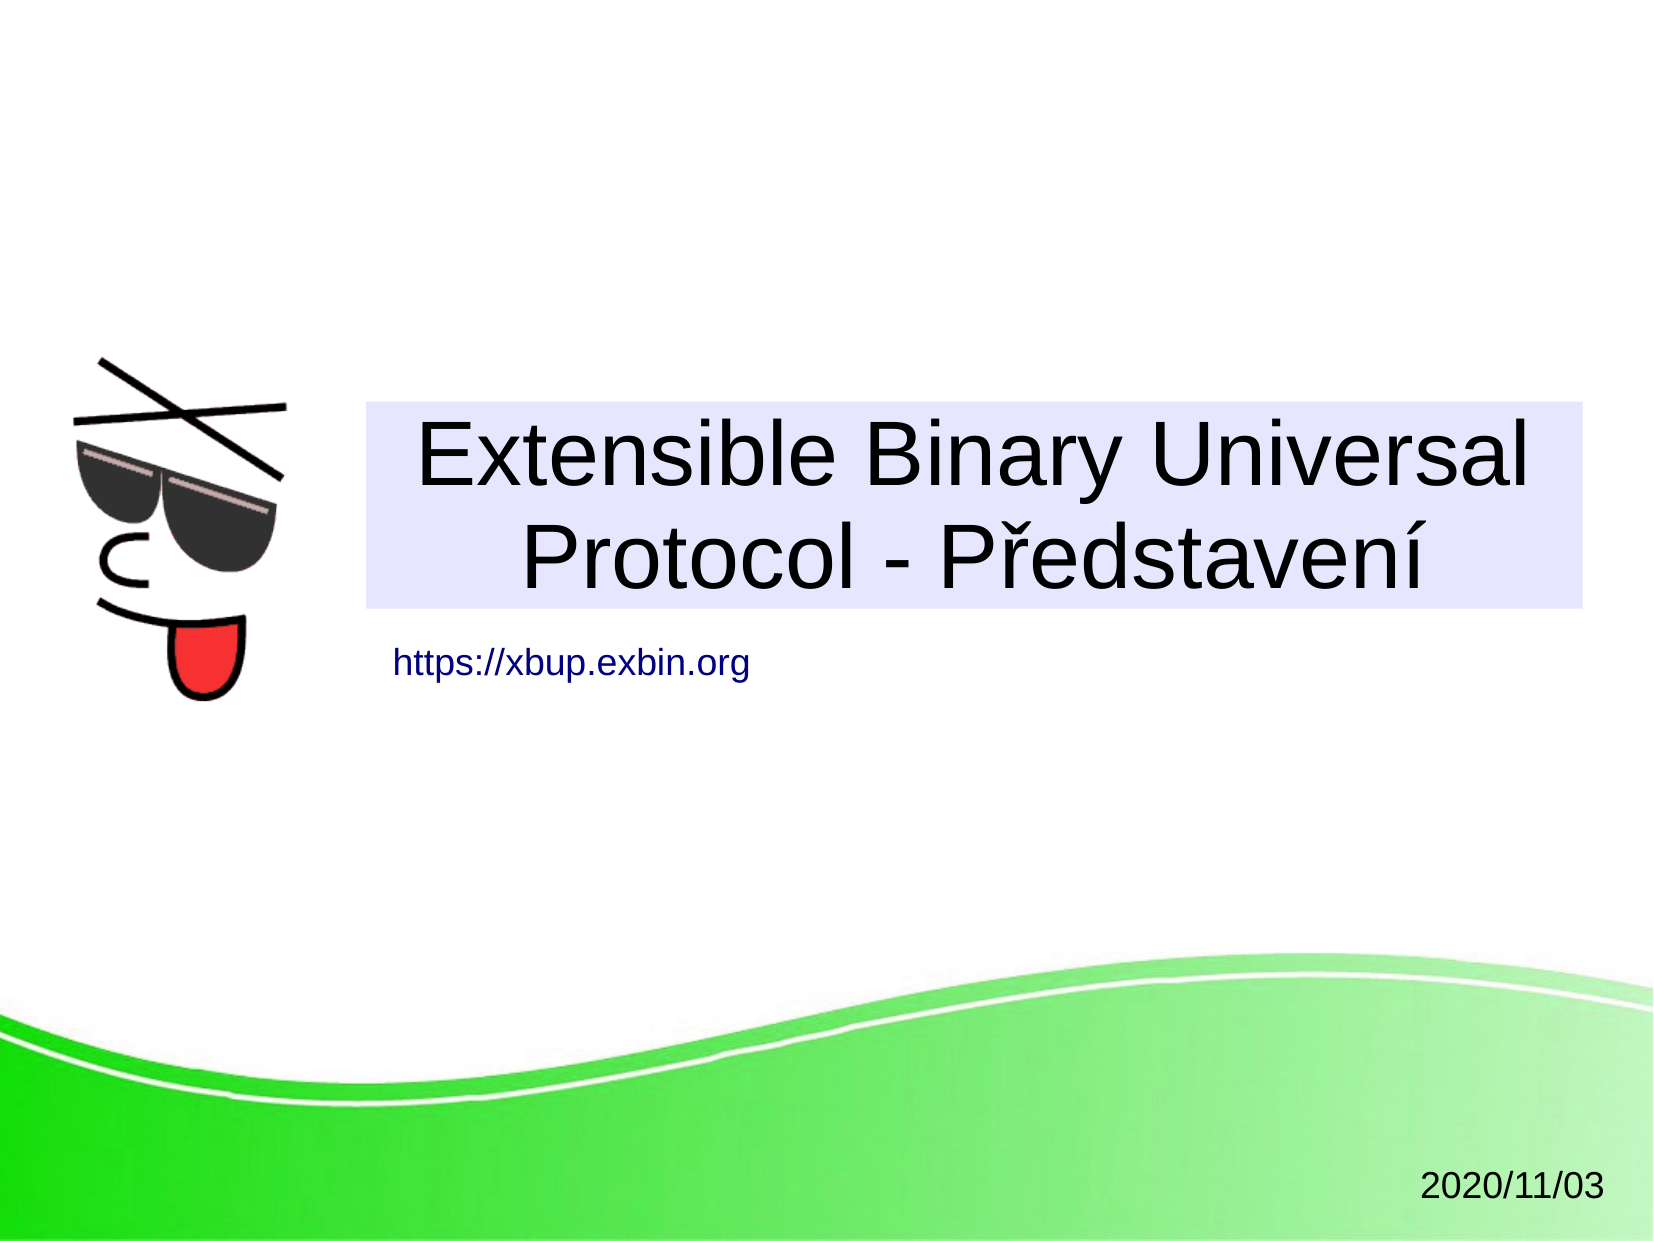

# Extensible Binary Universal Protocol - Představení
https://xbup.exbin.org
2020/11/03